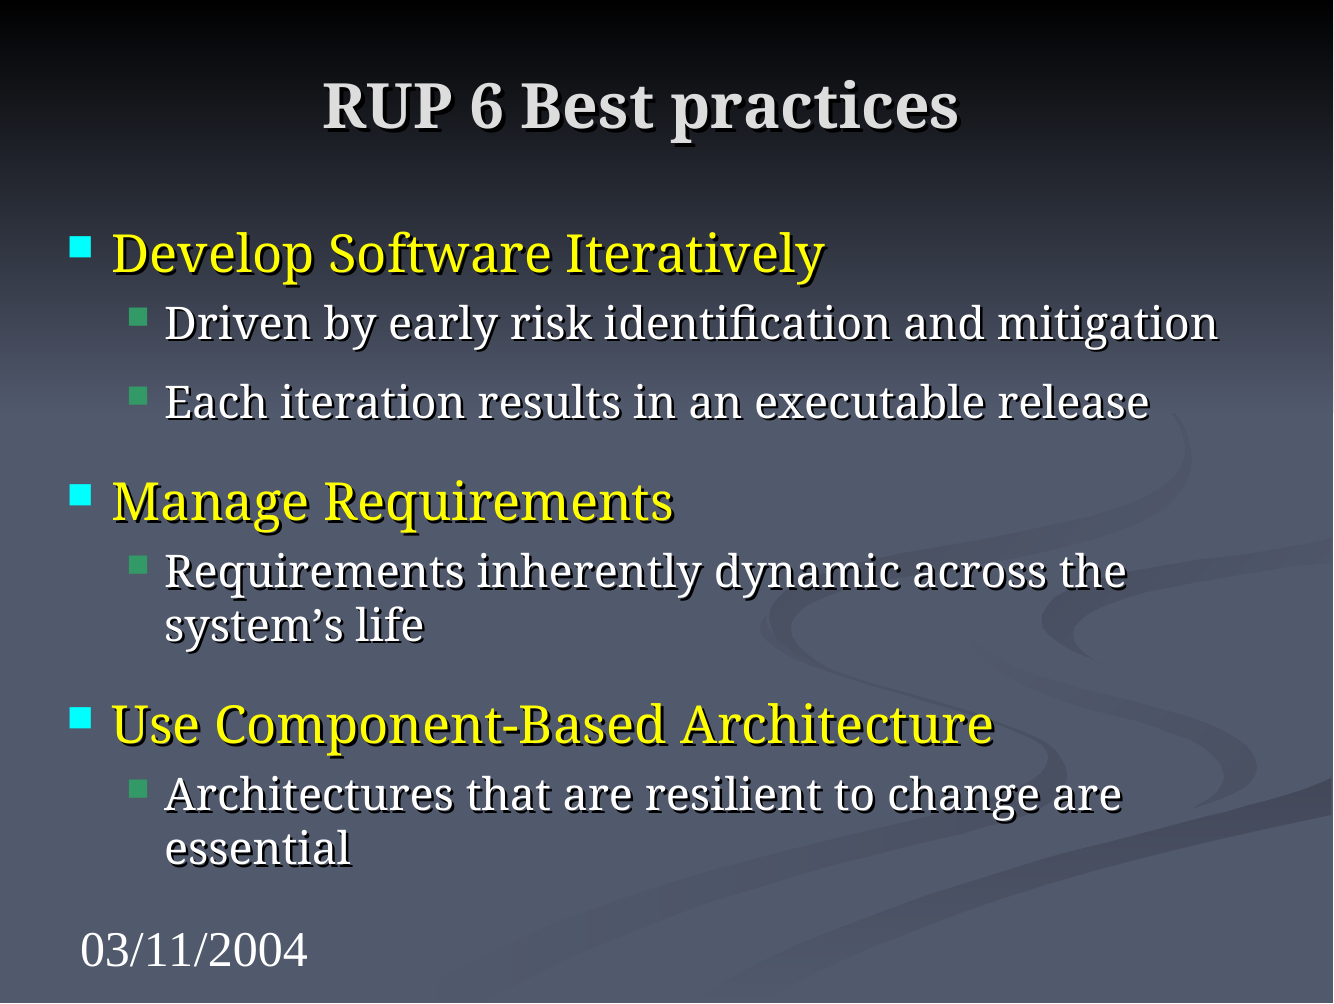

# RUP 6 Best practices
Develop Software Iteratively
Driven by early risk identification and mitigation
Each iteration results in an executable release
Manage Requirements
Requirements inherently dynamic across the system’s life
Use Component-Based Architecture
Architectures that are resilient to change are essential
03/11/2004